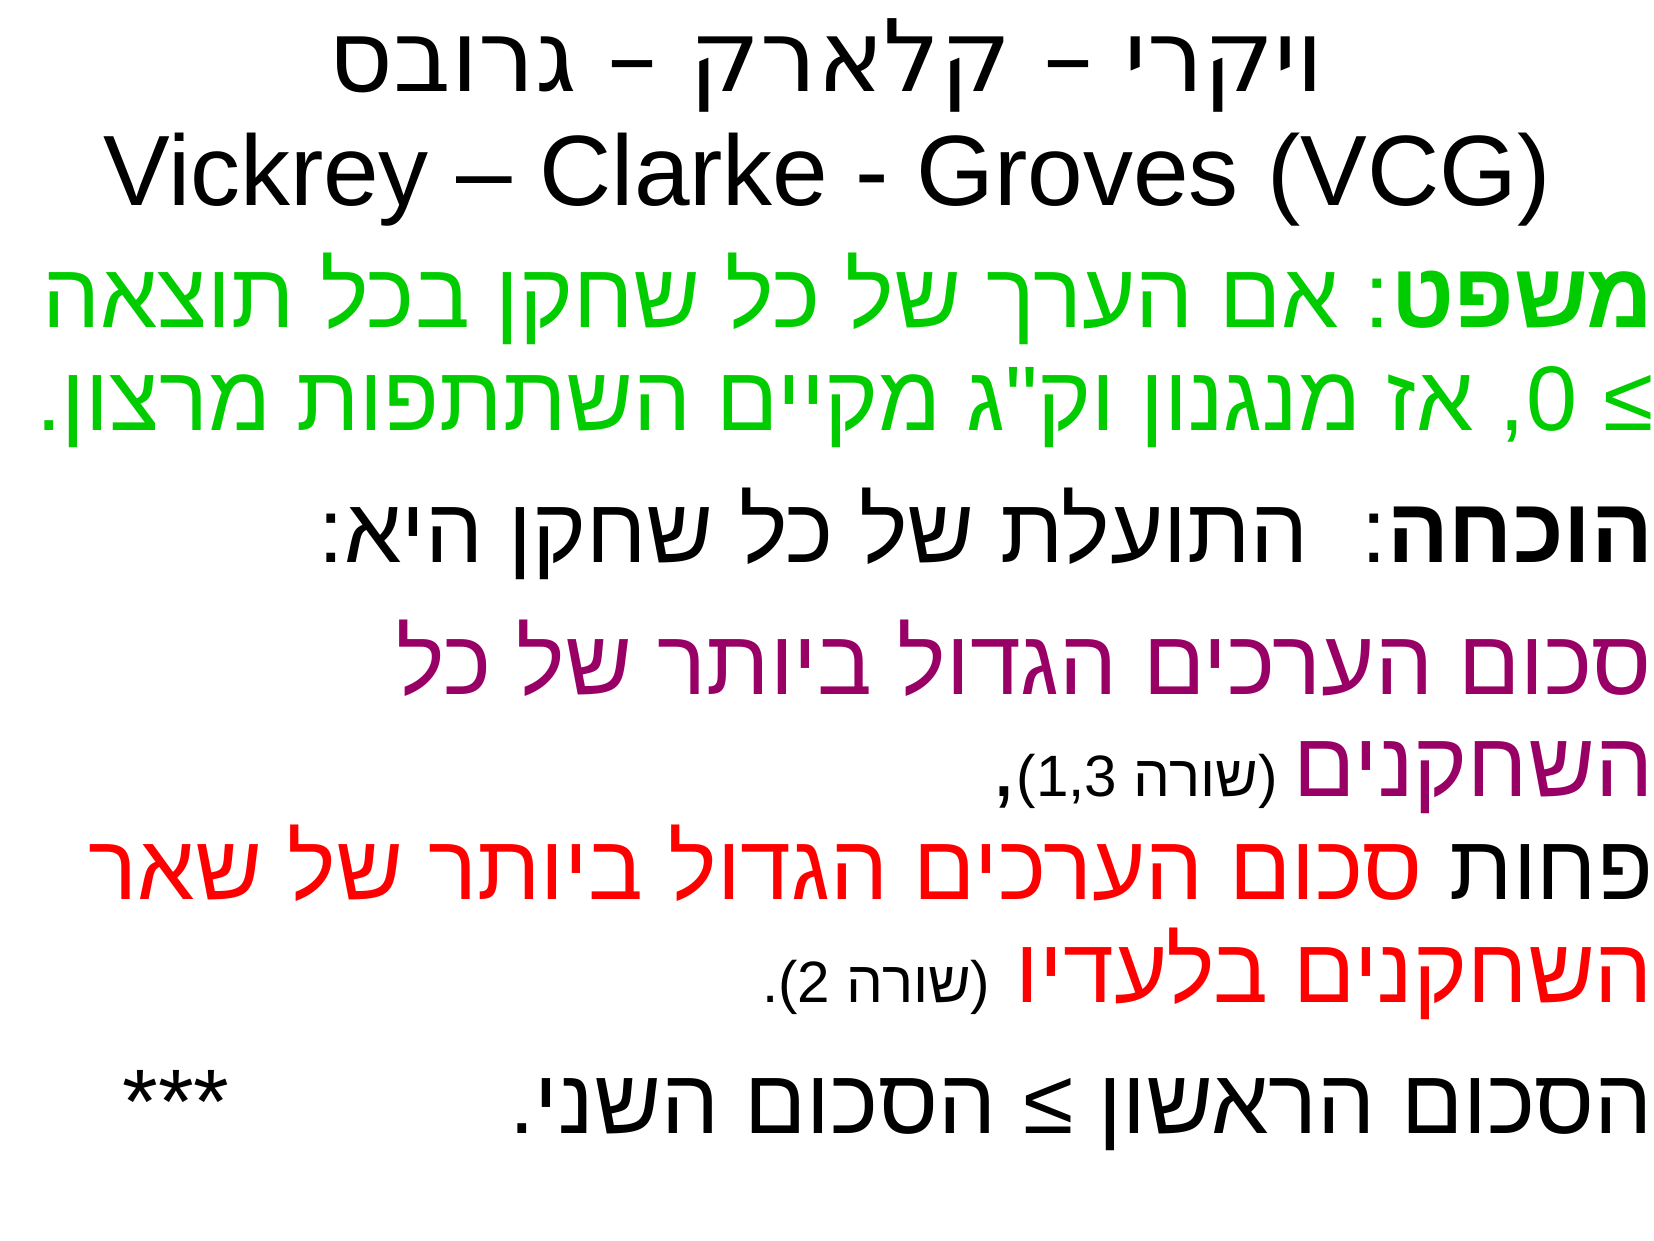

# ויקרי – קלארק – גרובס Vickrey – Clarke - Groves (VCG)
משפט: אם הערך של כל שחקן בכל תוצאה ≥ 0, אז מנגנון וק"ג מקיים השתתפות מרצון.
הוכחה: התועלת של כל שחקן היא:
סכום הערכים הגדול ביותר של כל השחקנים (שורה 1,3),
פחות סכום הערכים הגדול ביותר של שאר השחקנים בלעדיו (שורה 2).
הסכום הראשון ≥ הסכום השני. ***